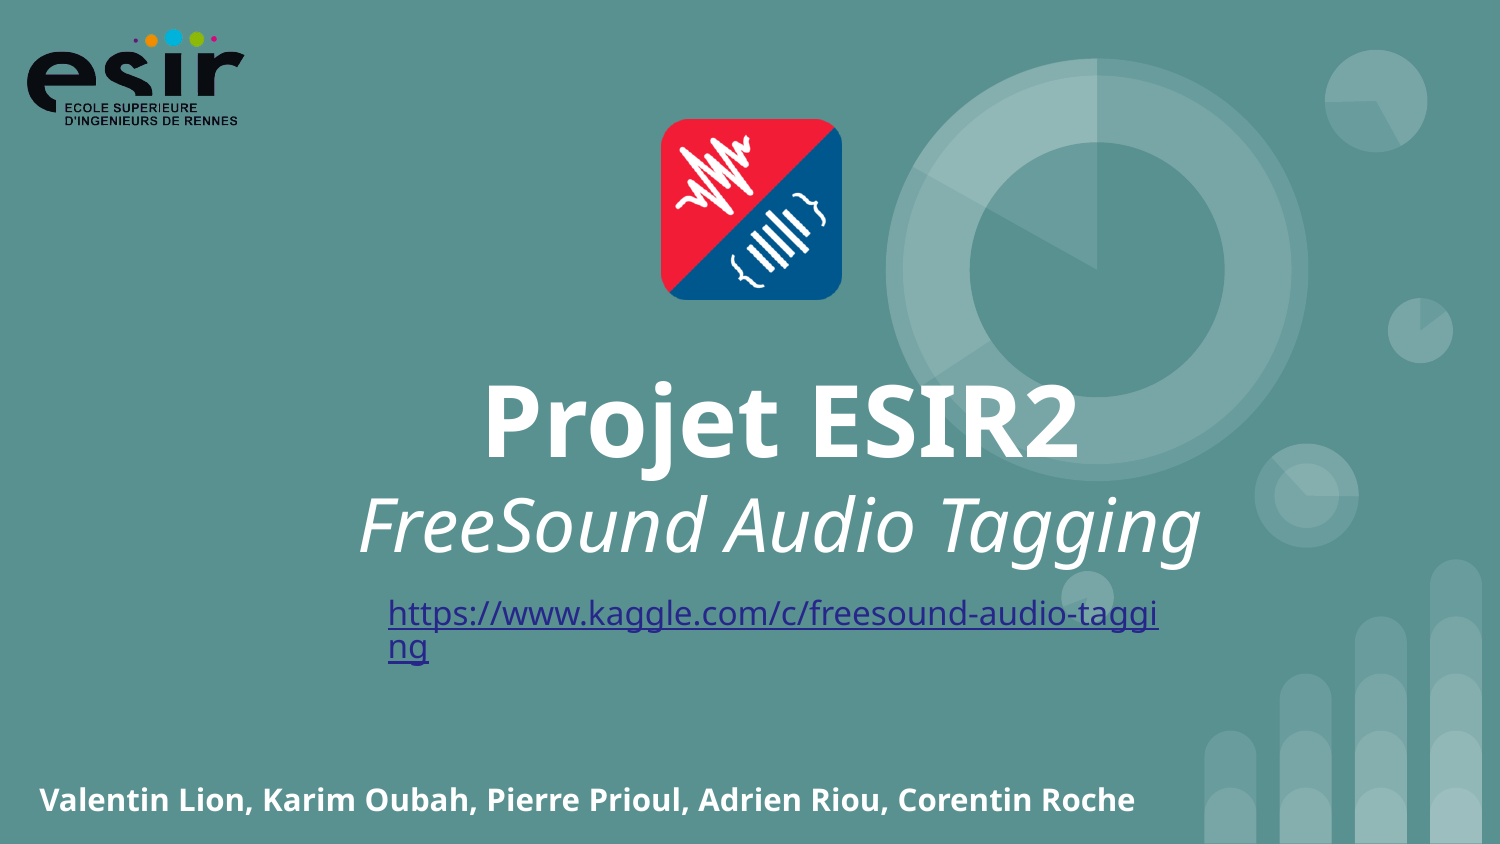

# Projet ESIR2 FreeSound Audio Tagging
https://www.kaggle.com/c/freesound-audio-tagging
Valentin Lion, Karim Oubah, Pierre Prioul, Adrien Riou, Corentin Roche